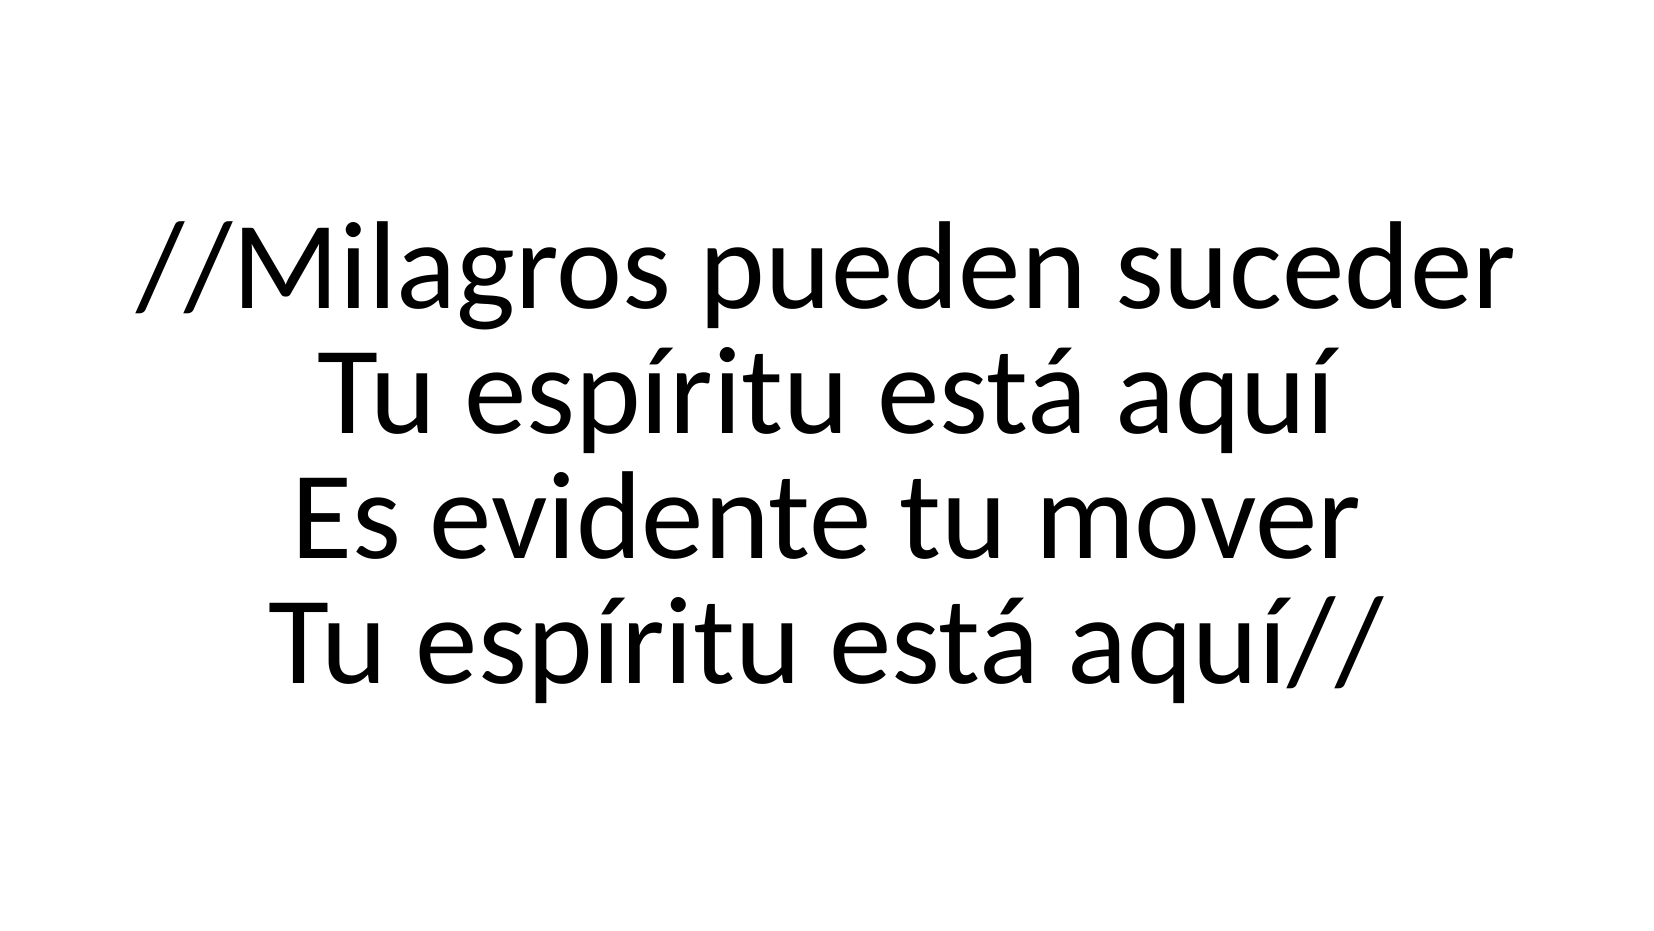

# //Milagros pueden suceder Tu espíritu está aquí Es evidente tu mover Tu espíritu está aquí//